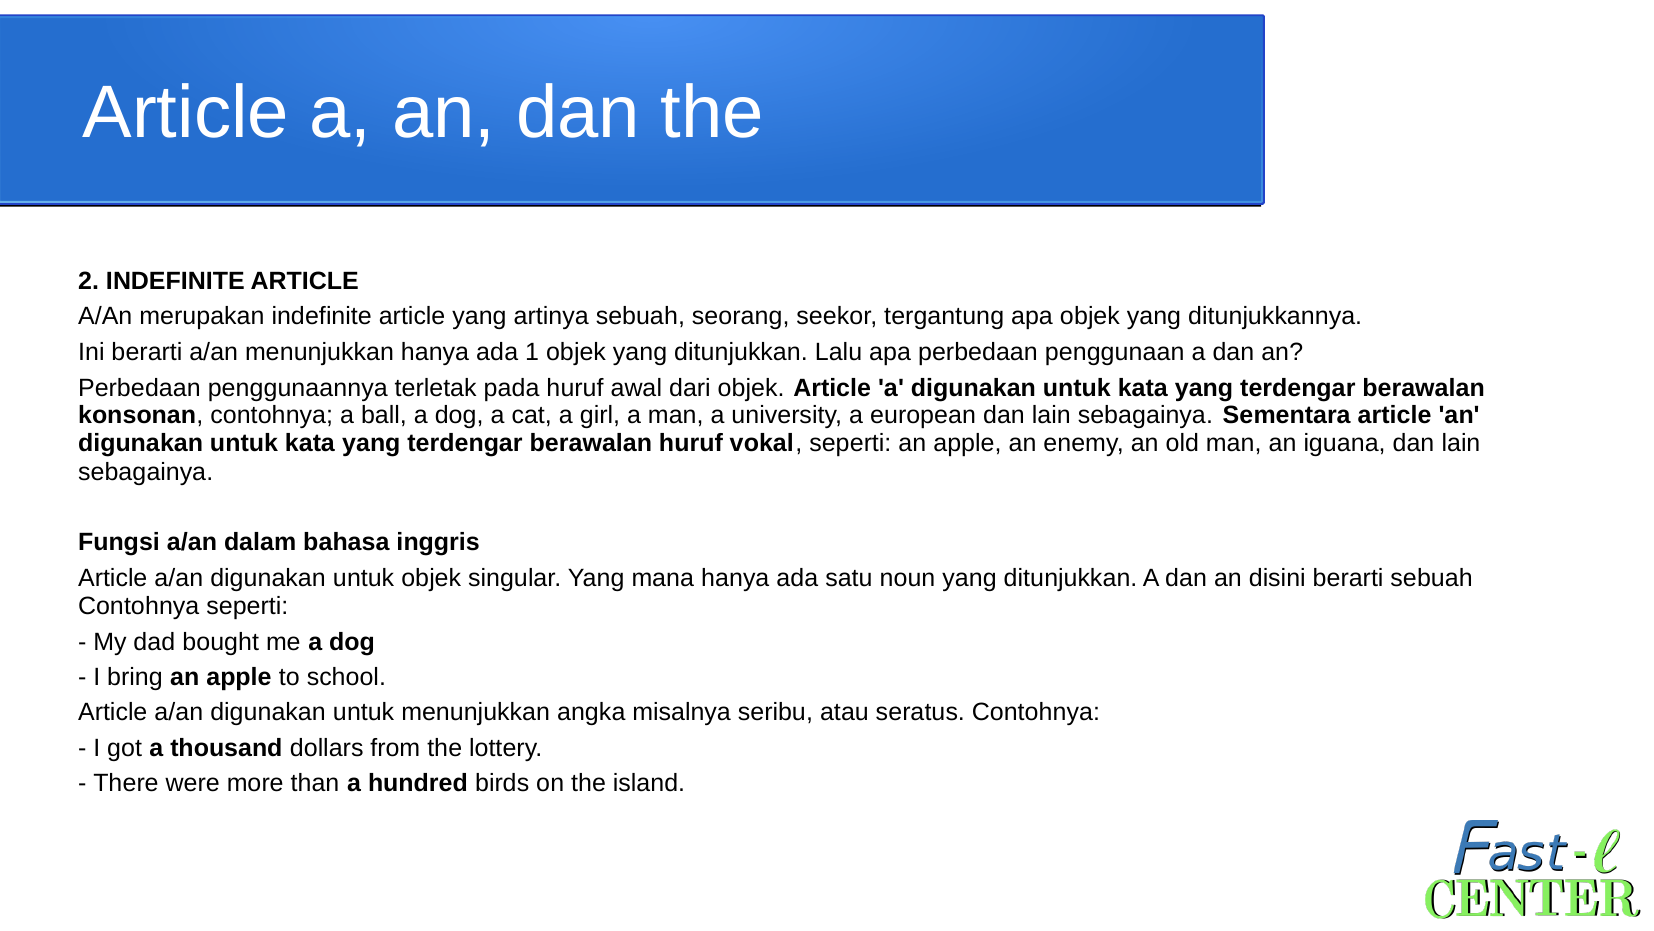

# Article a, an, dan the
2. INDEFINITE ARTICLE
A/An merupakan indefinite article yang artinya sebuah, seorang, seekor, tergantung apa objek yang ditunjukkannya.
Ini berarti a/an menunjukkan hanya ada 1 objek yang ditunjukkan. Lalu apa perbedaan penggunaan a dan an?
Perbedaan penggunaannya terletak pada huruf awal dari objek. Article 'a' digunakan untuk kata yang terdengar berawalan konsonan, contohnya; a ball, a dog, a cat, a girl, a man, a university, a european dan lain sebagainya. Sementara article 'an' digunakan untuk kata yang terdengar berawalan huruf vokal, seperti: an apple, an enemy, an old man, an iguana, dan lain sebagainya.
Fungsi a/an dalam bahasa inggris
Article a/an digunakan untuk objek singular. Yang mana hanya ada satu noun yang ditunjukkan. A dan an disini berarti sebuah Contohnya seperti:
- My dad bought me a dog
- I bring an apple to school.
Article a/an digunakan untuk menunjukkan angka misalnya seribu, atau seratus. Contohnya:
- I got a thousand dollars from the lottery.
- There were more than a hundred birds on the island.